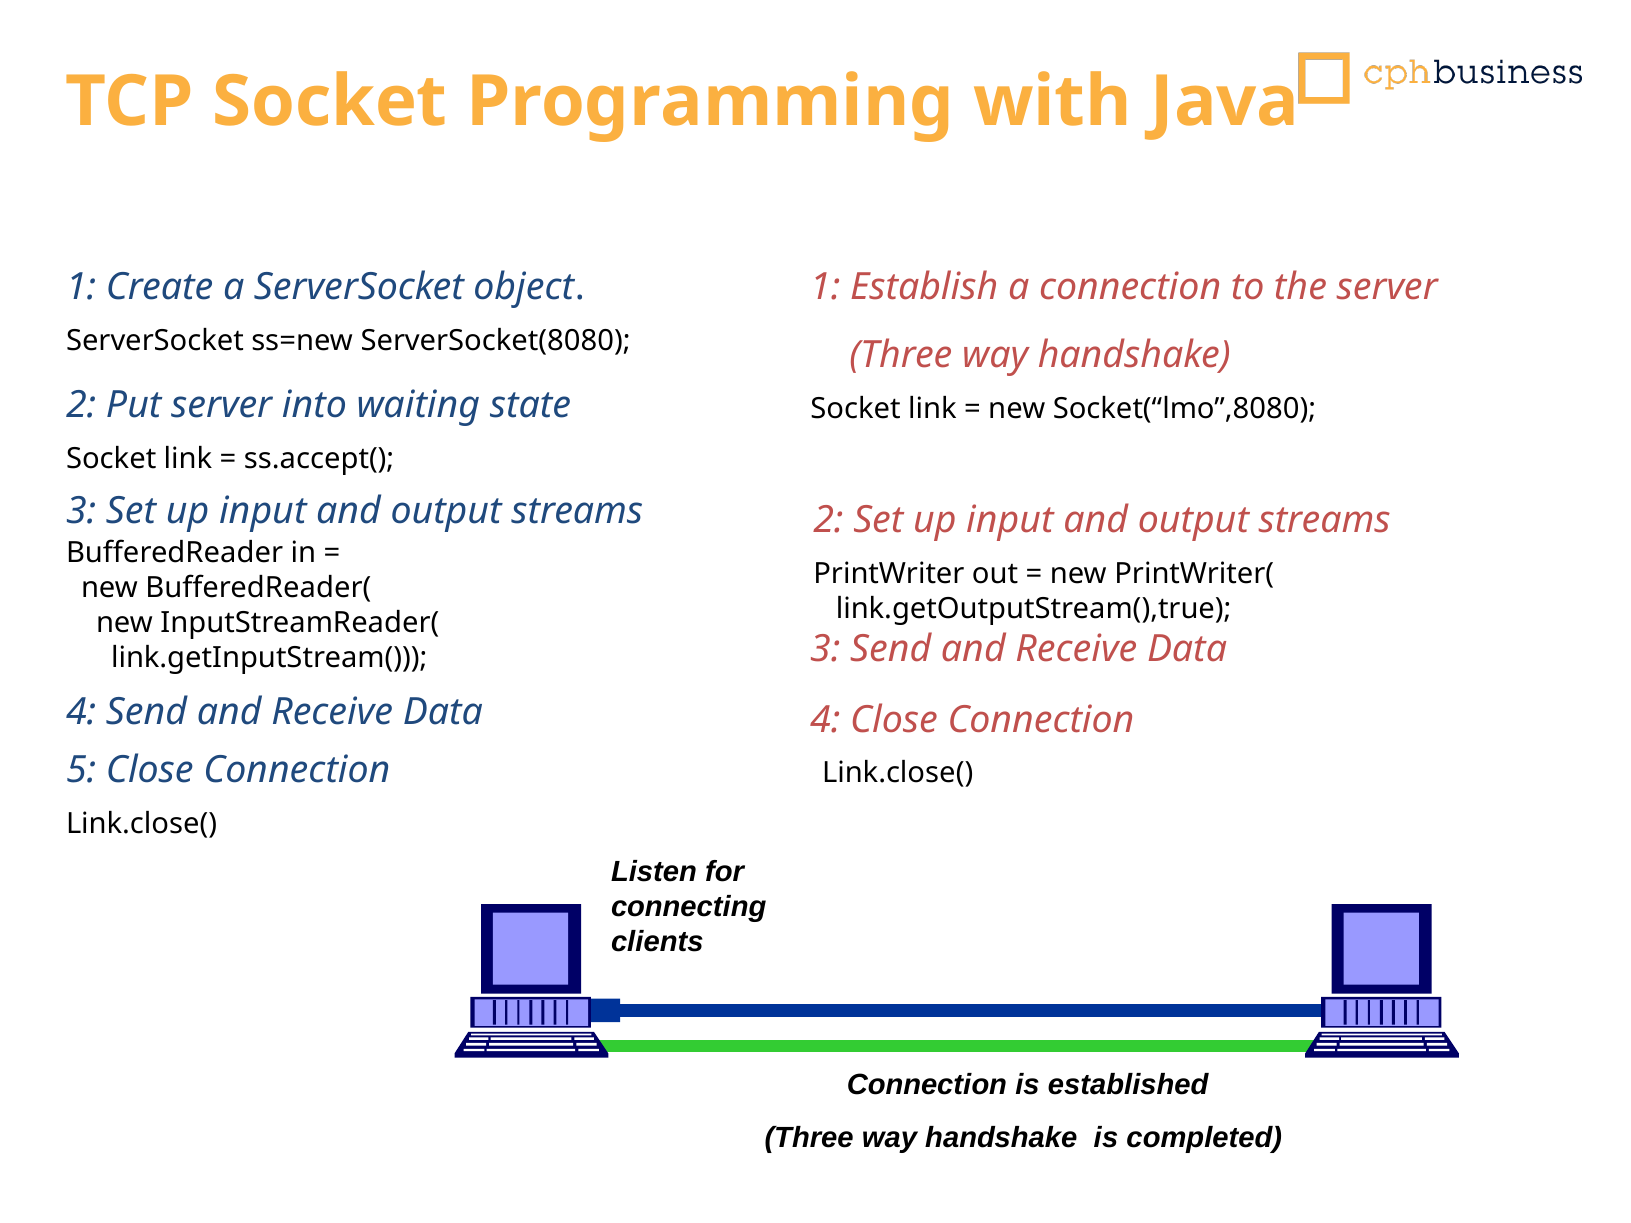

TCP Socket Programming with Java
1: Create a ServerSocket object.
ServerSocket ss=new ServerSocket(8080);
1: Establish a connection to the server
 (Three way handshake)
Socket link = new Socket(“lmo”,8080);
2: Put server into waiting state
Socket link = ss.accept();
3: Set up input and output streams
BufferedReader in =
 new BufferedReader(
 new InputStreamReader(
 link.getInputStream()));
2: Set up input and output streams
PrintWriter out = new PrintWriter(
 link.getOutputStream(),true);
3: Send and Receive Data
4: Send and Receive Data
4: Close Connection
5: Close Connection
Link.close()
Link.close()
Listen for connecting clients
Connection is established
(Three way handshake is completed)